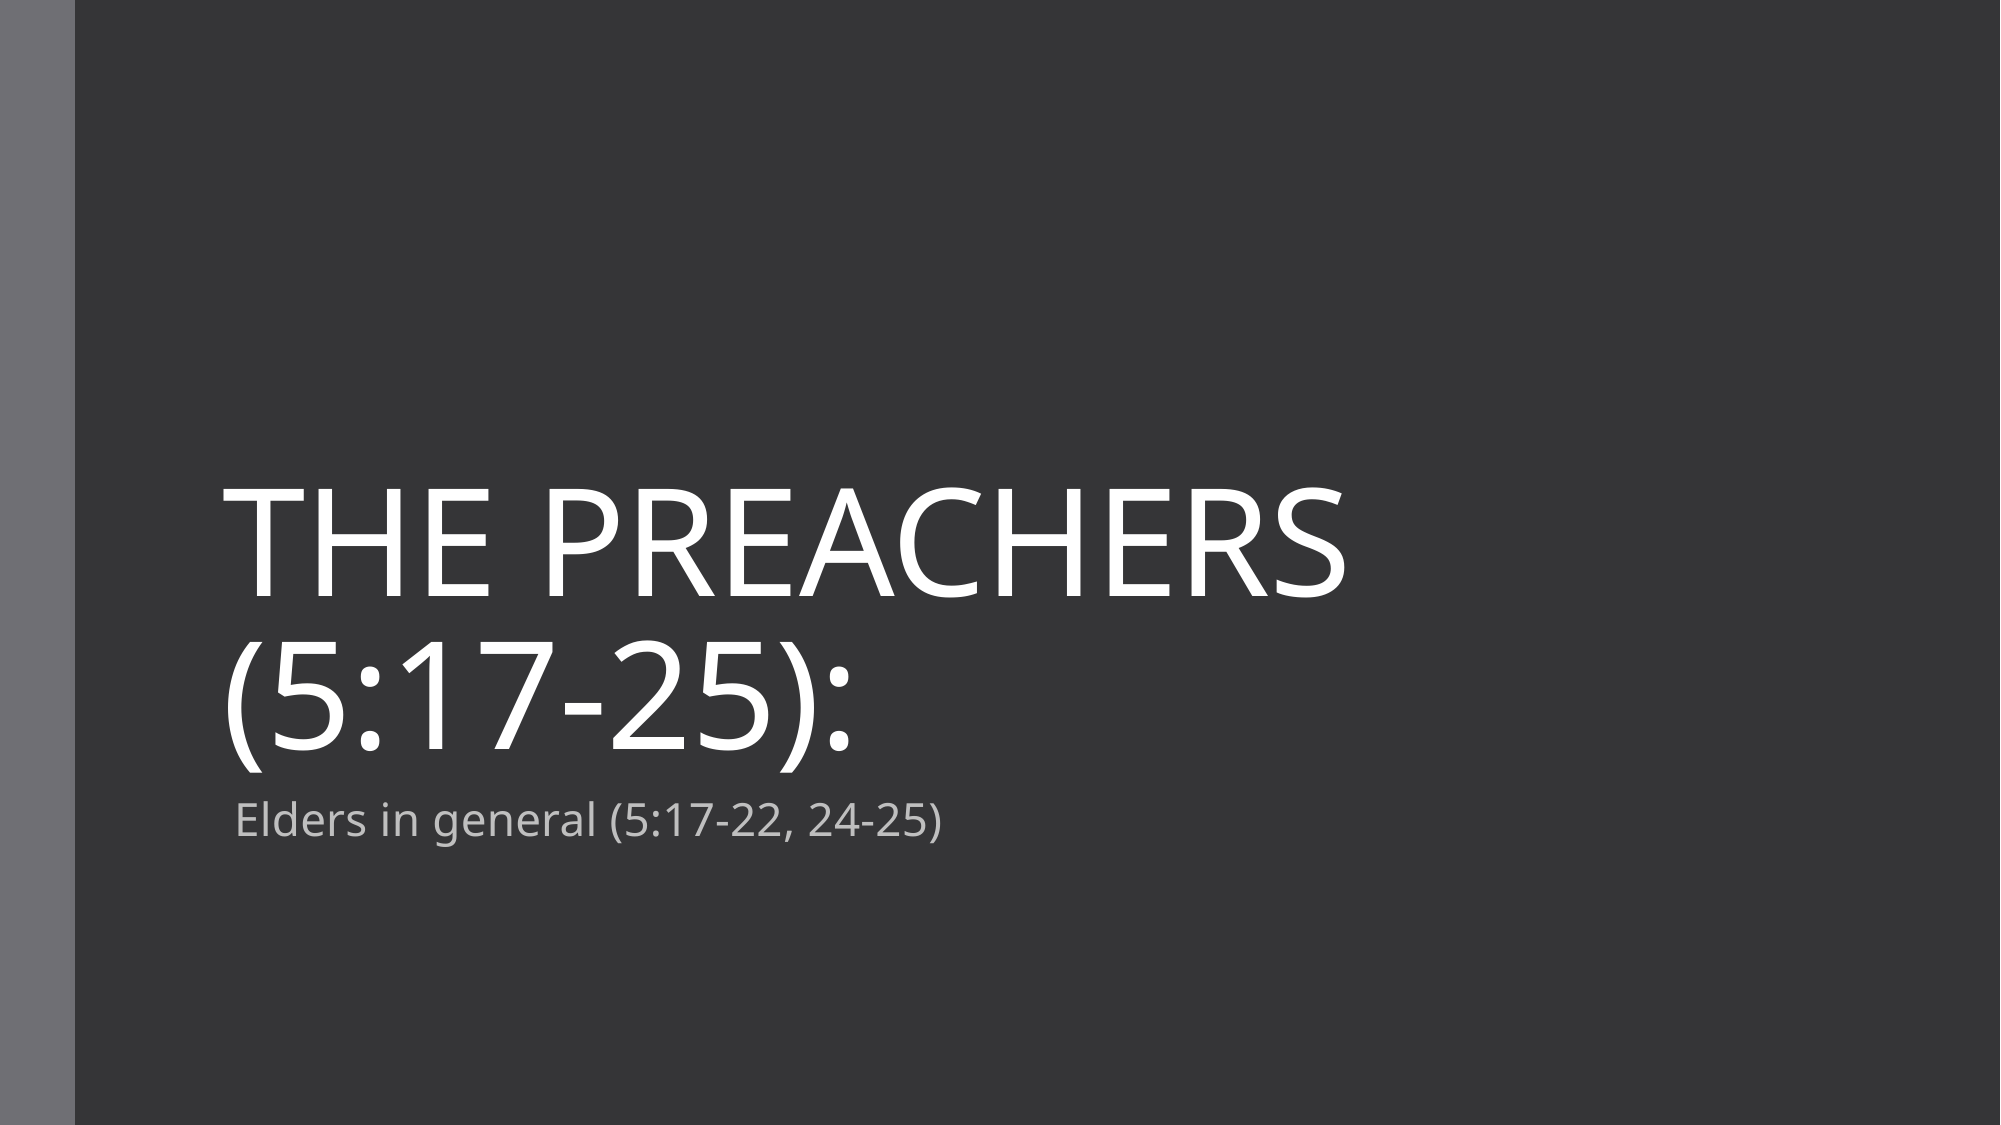

# THE PREACHERS (5:17-25):
 Elders in general (5:17-22, 24-25)